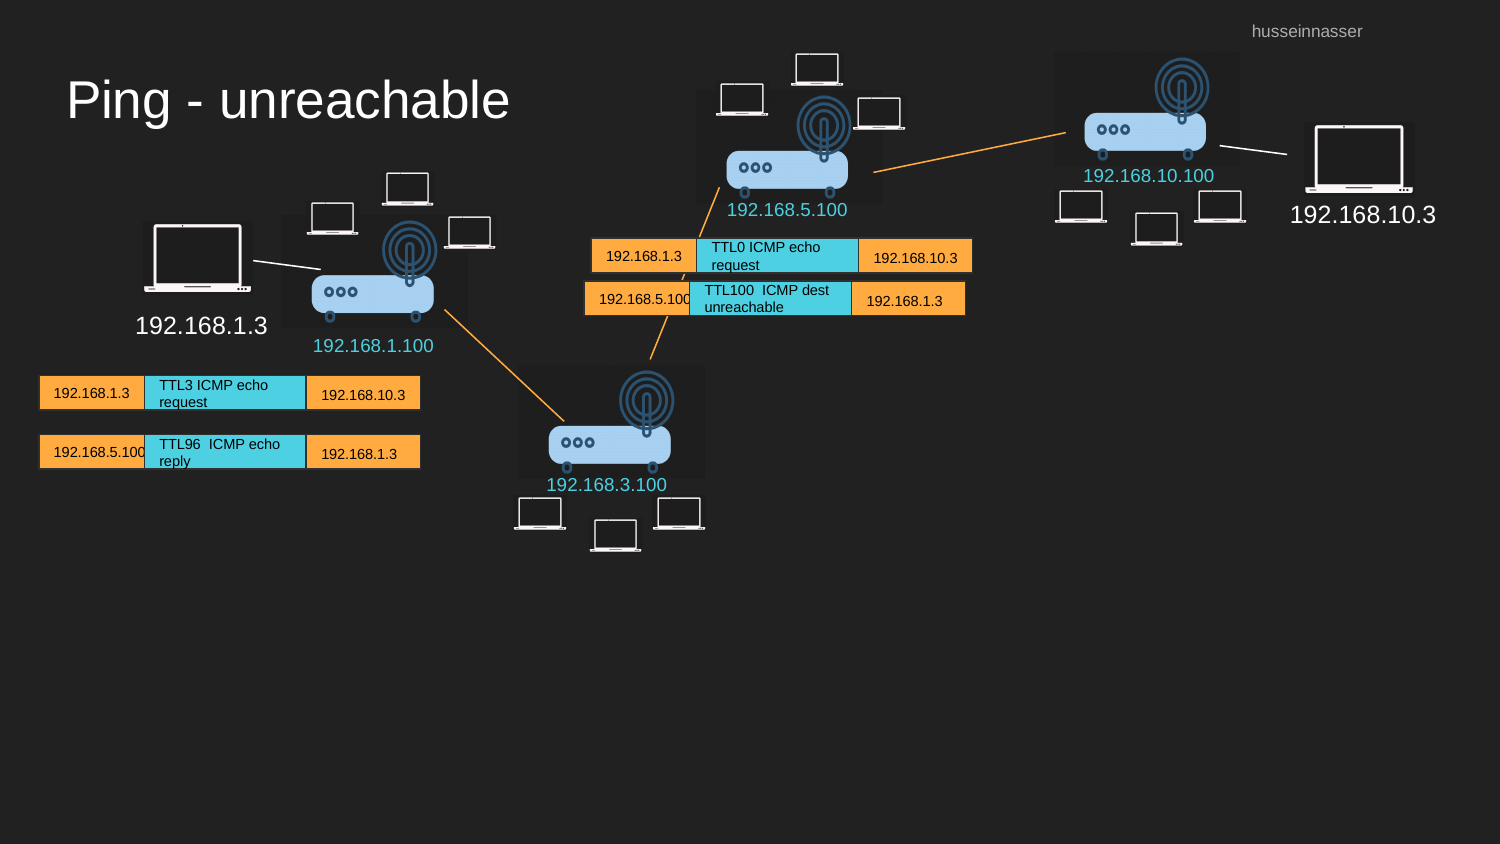

husseinnasser
# Ping - unreachable
192.168.10.100
192.168.5.100
192.168.10.3
192.168.10.3
192.168.1.3
TTL0 ICMP echo request
192.168.1.3
192.168.5.100
TTL100 ICMP dest unreachable
192.168.1.3
192.168.1.100
192.168.10.3
192.168.1.3
TTL3 ICMP echo request
192.168.1.3
192.168.5.100
TTL96 ICMP echo reply
192.168.3.100